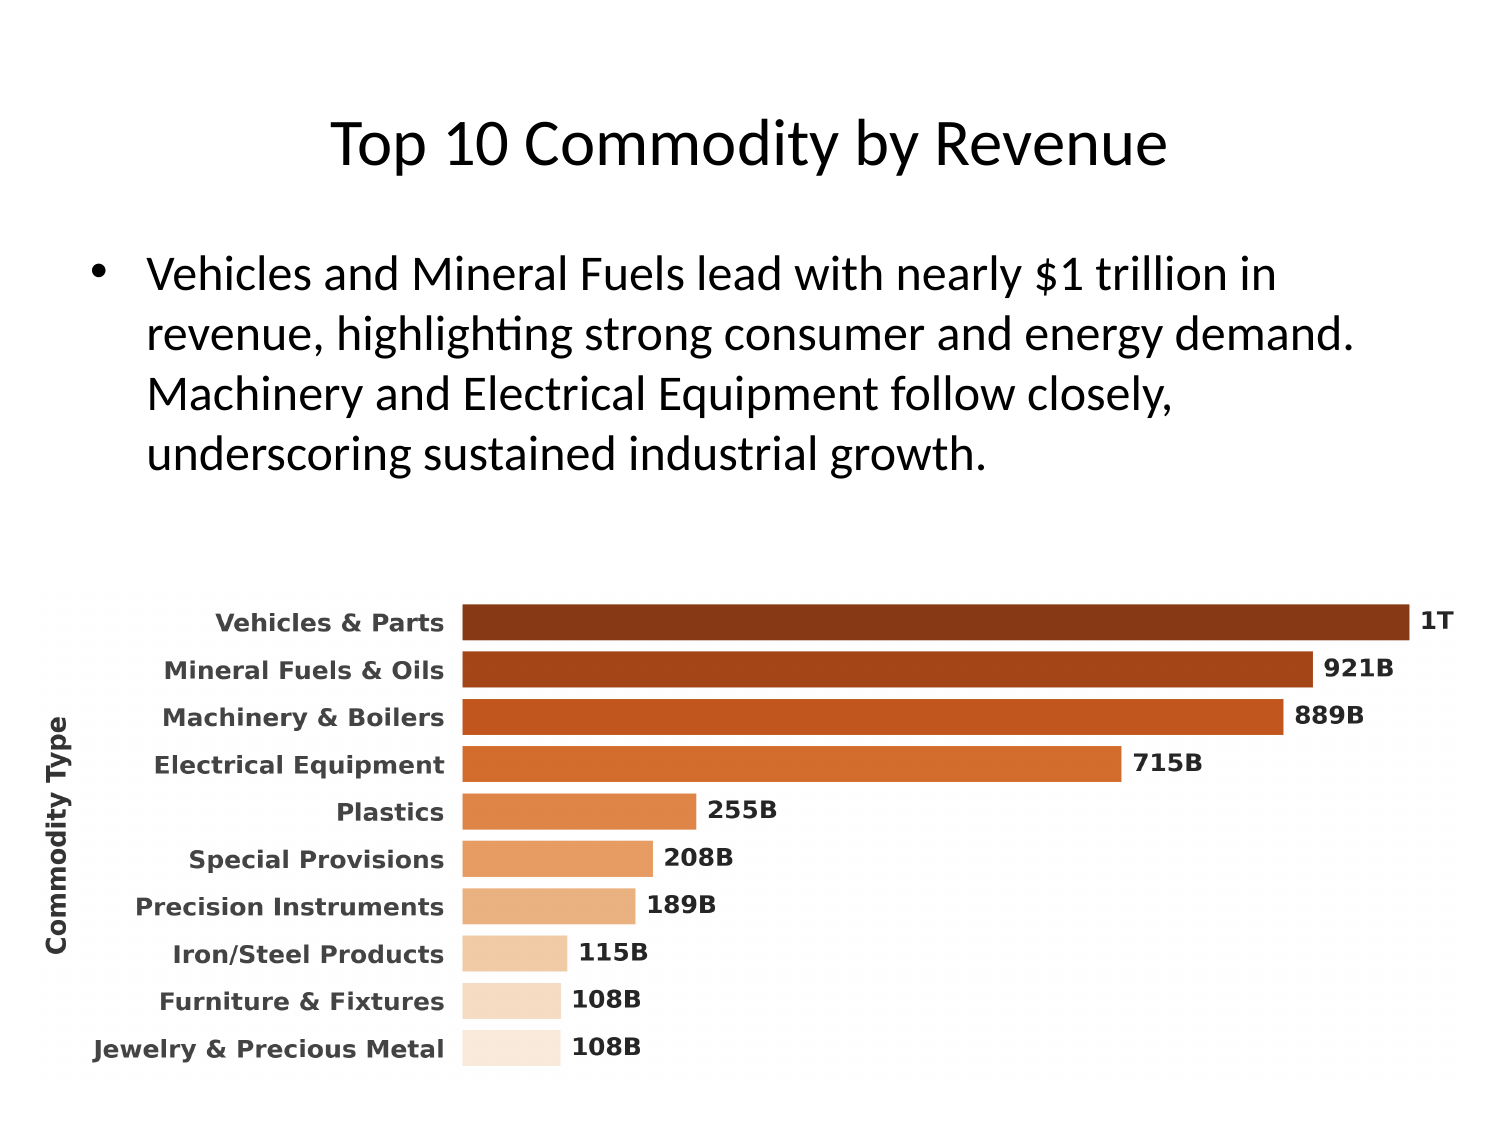

# Top 10 Commodity by Revenue
Vehicles and Mineral Fuels lead with nearly $1 trillion in revenue, highlighting strong consumer and energy demand. Machinery and Electrical Equipment follow closely, underscoring sustained industrial growth.